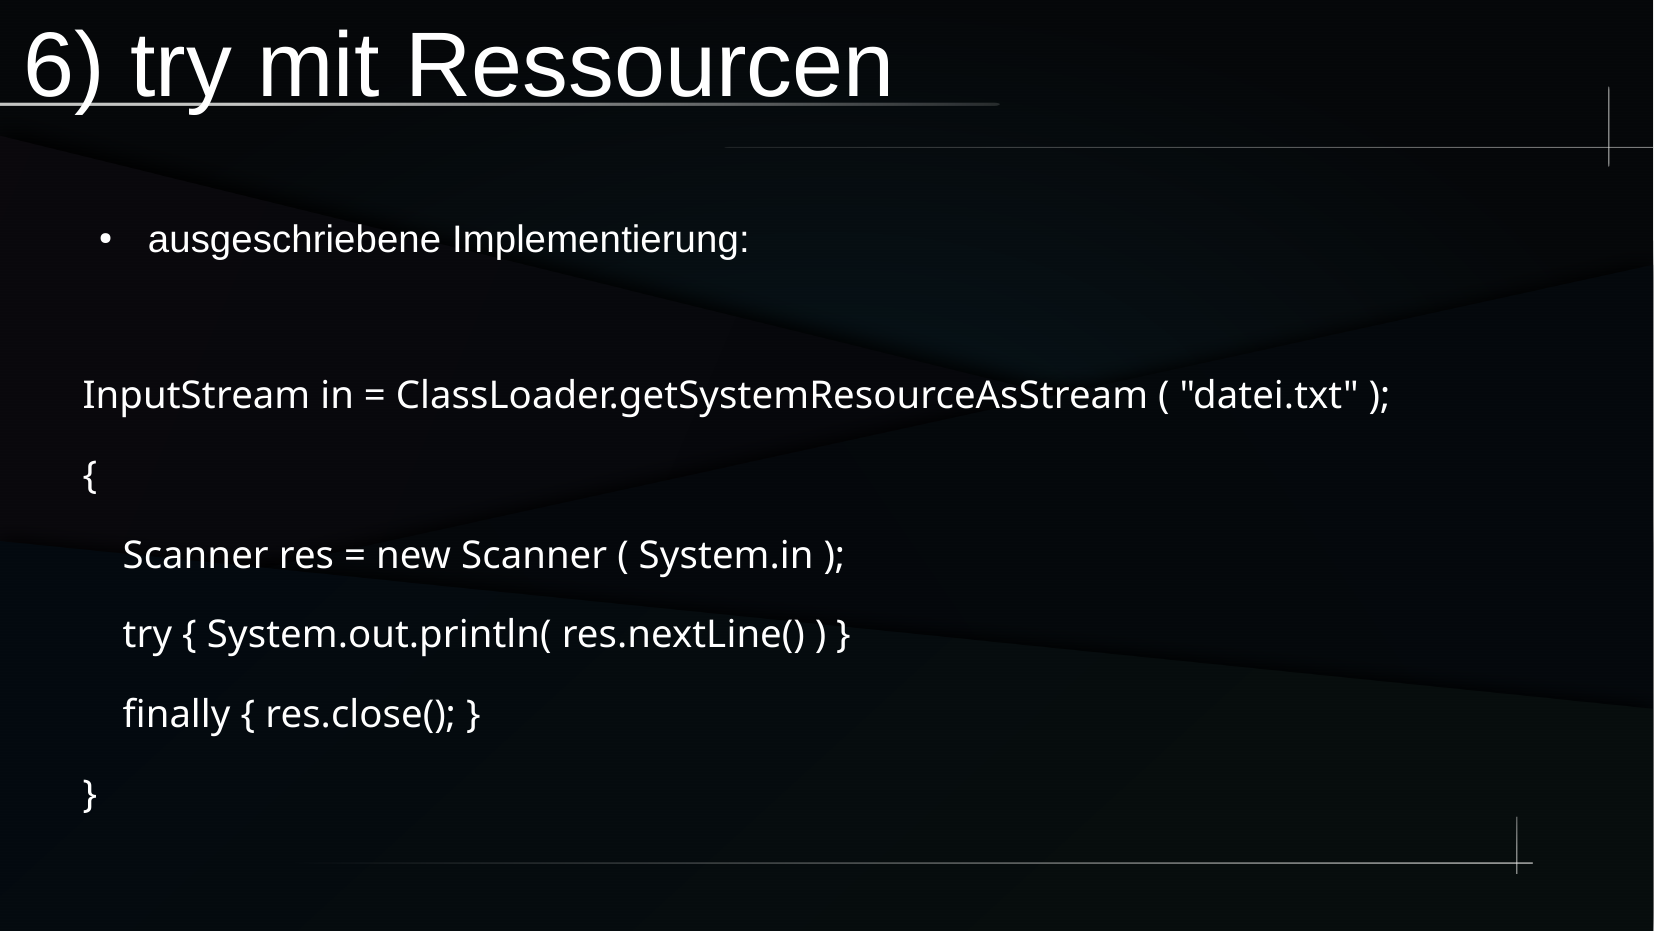

6) try mit Ressourcen
# ausgeschriebene Implementierung:
InputStream in = ClassLoader.getSystemResourceAsStream ( "datei.txt" );
{
 Scanner res = new Scanner ( System.in );
 try { System.out.println( res.nextLine() ) }
 finally { res.close(); }
}